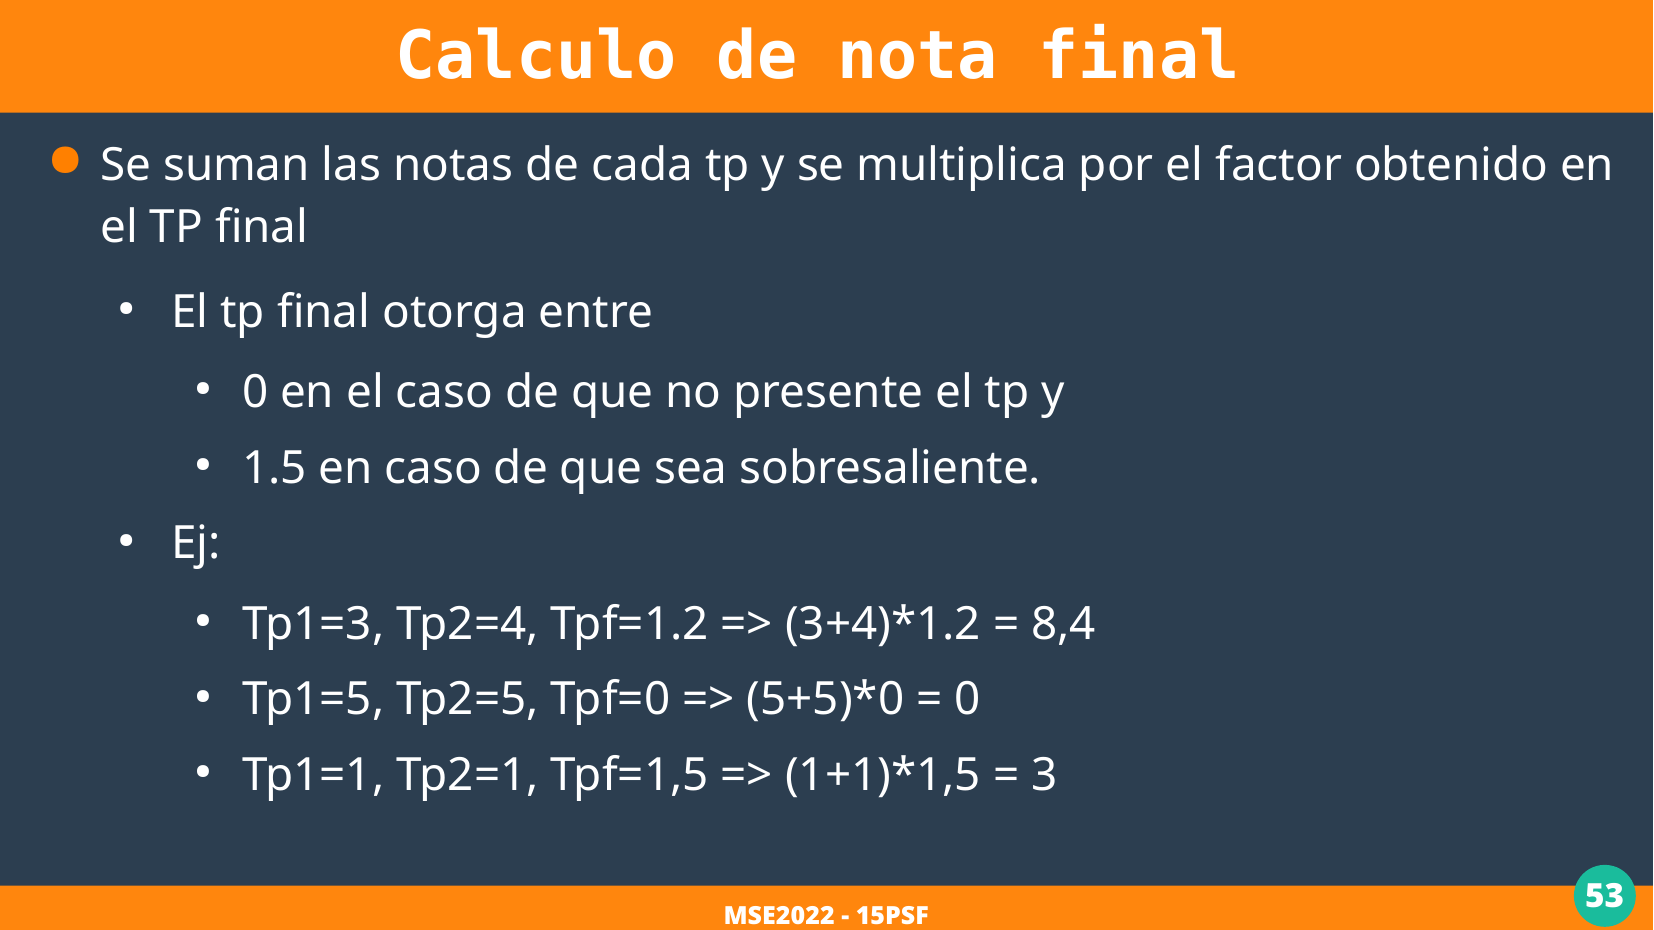

# Calculo de nota final
Se suman las notas de cada tp y se multiplica por el factor obtenido en el TP final
El tp final otorga entre
0 en el caso de que no presente el tp y
1.5 en caso de que sea sobresaliente.
Ej:
Tp1=3, Tp2=4, Tpf=1.2 => (3+4)*1.2 = 8,4
Tp1=5, Tp2=5, Tpf=0 => (5+5)*0 = 0
Tp1=1, Tp2=1, Tpf=1,5 => (1+1)*1,5 = 3
MSE2022 - 15PSF